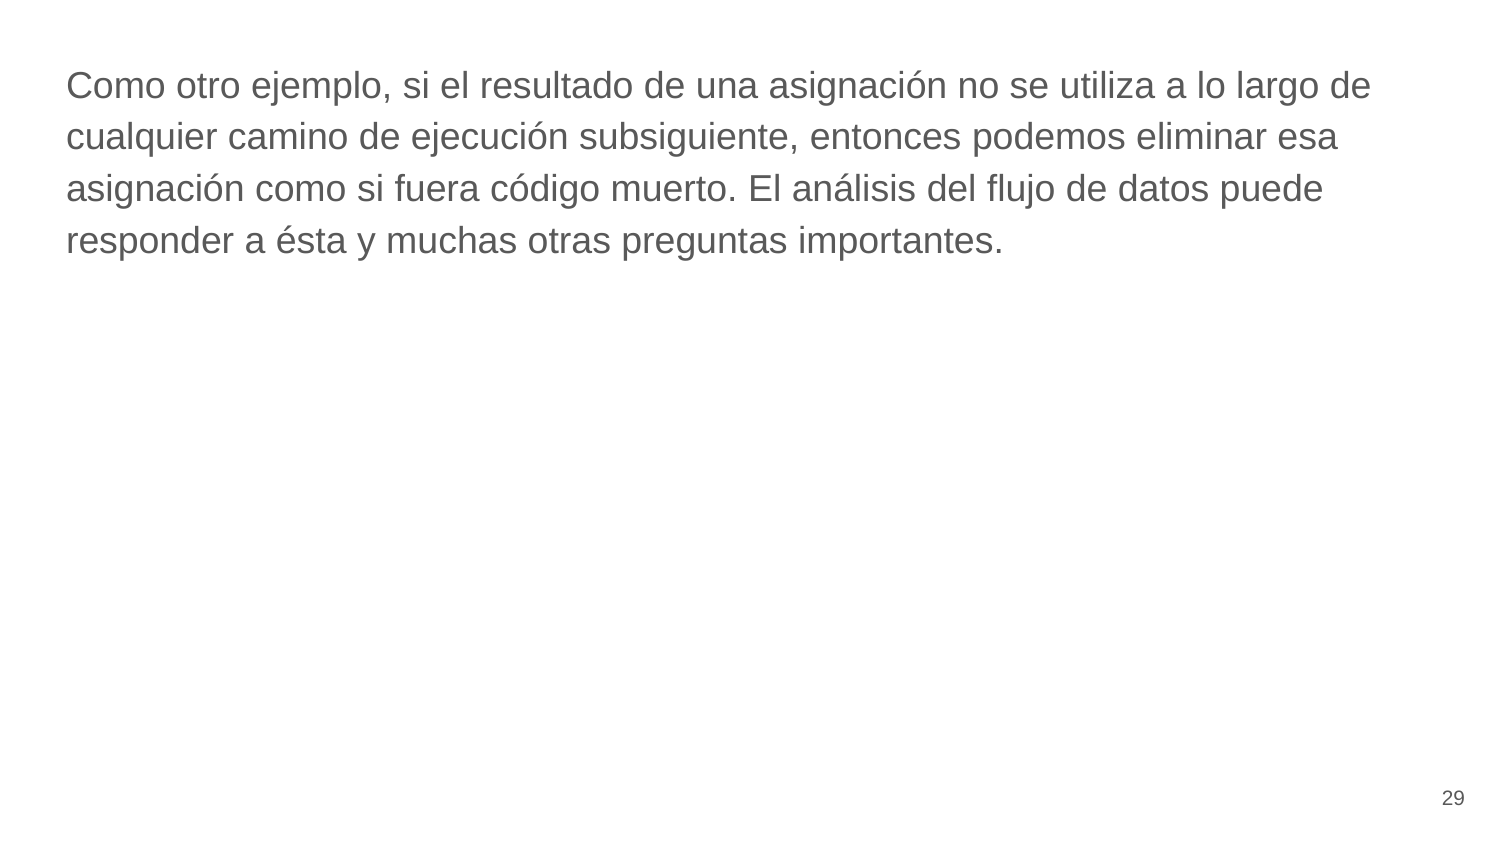

# Como otro ejemplo, si el resultado de una asignación no se utiliza a lo largo de cualquier camino de ejecución subsiguiente, entonces podemos eliminar esa asignación como si fuera código muerto. El análisis del flujo de datos puede responder a ésta y muchas otras preguntas importantes.